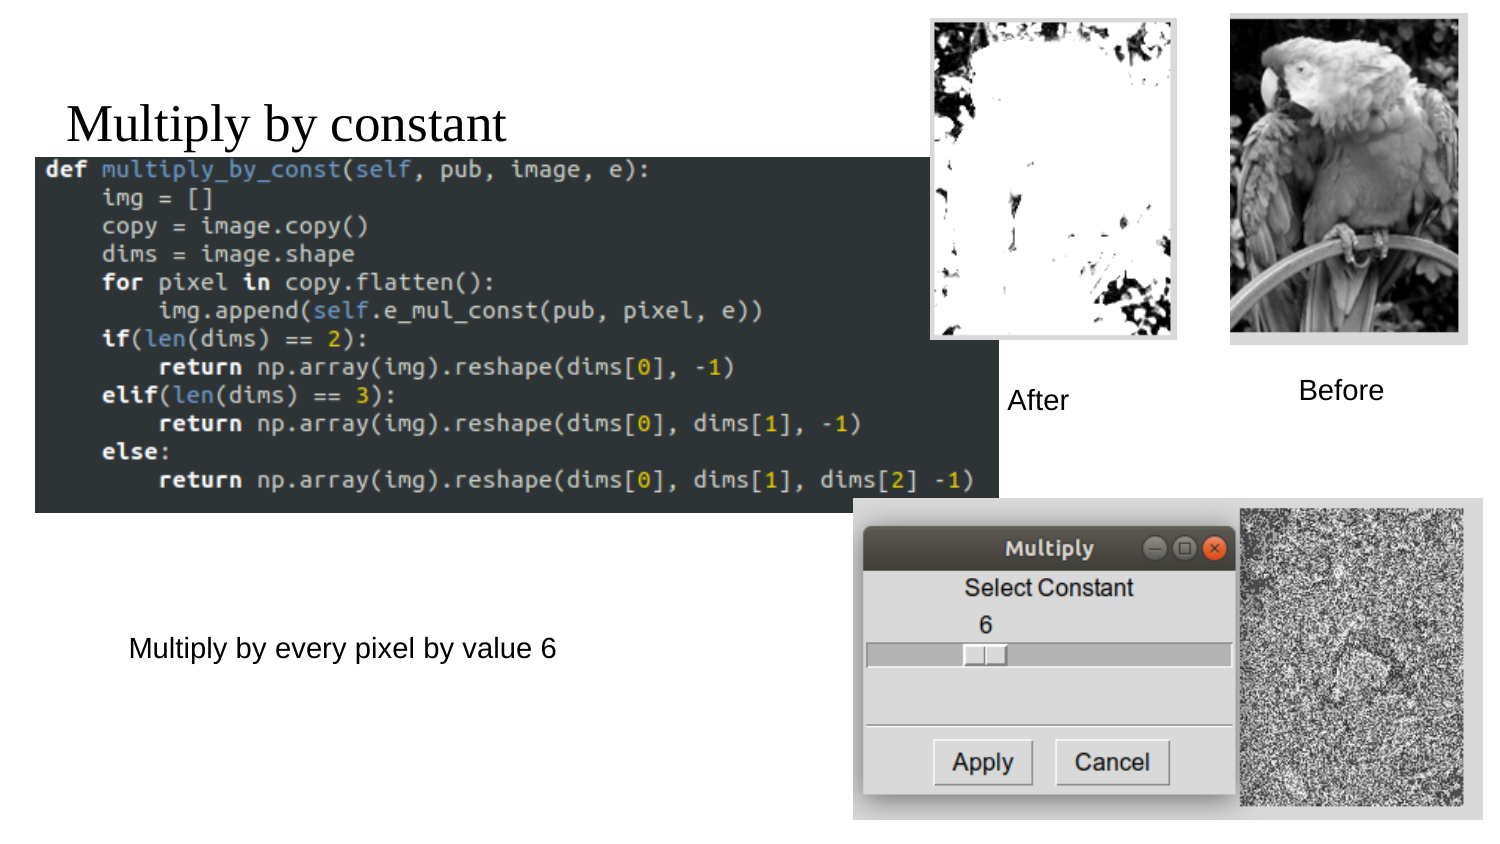

# Multiply by constant
Before
After
Multiply by every pixel by value 6